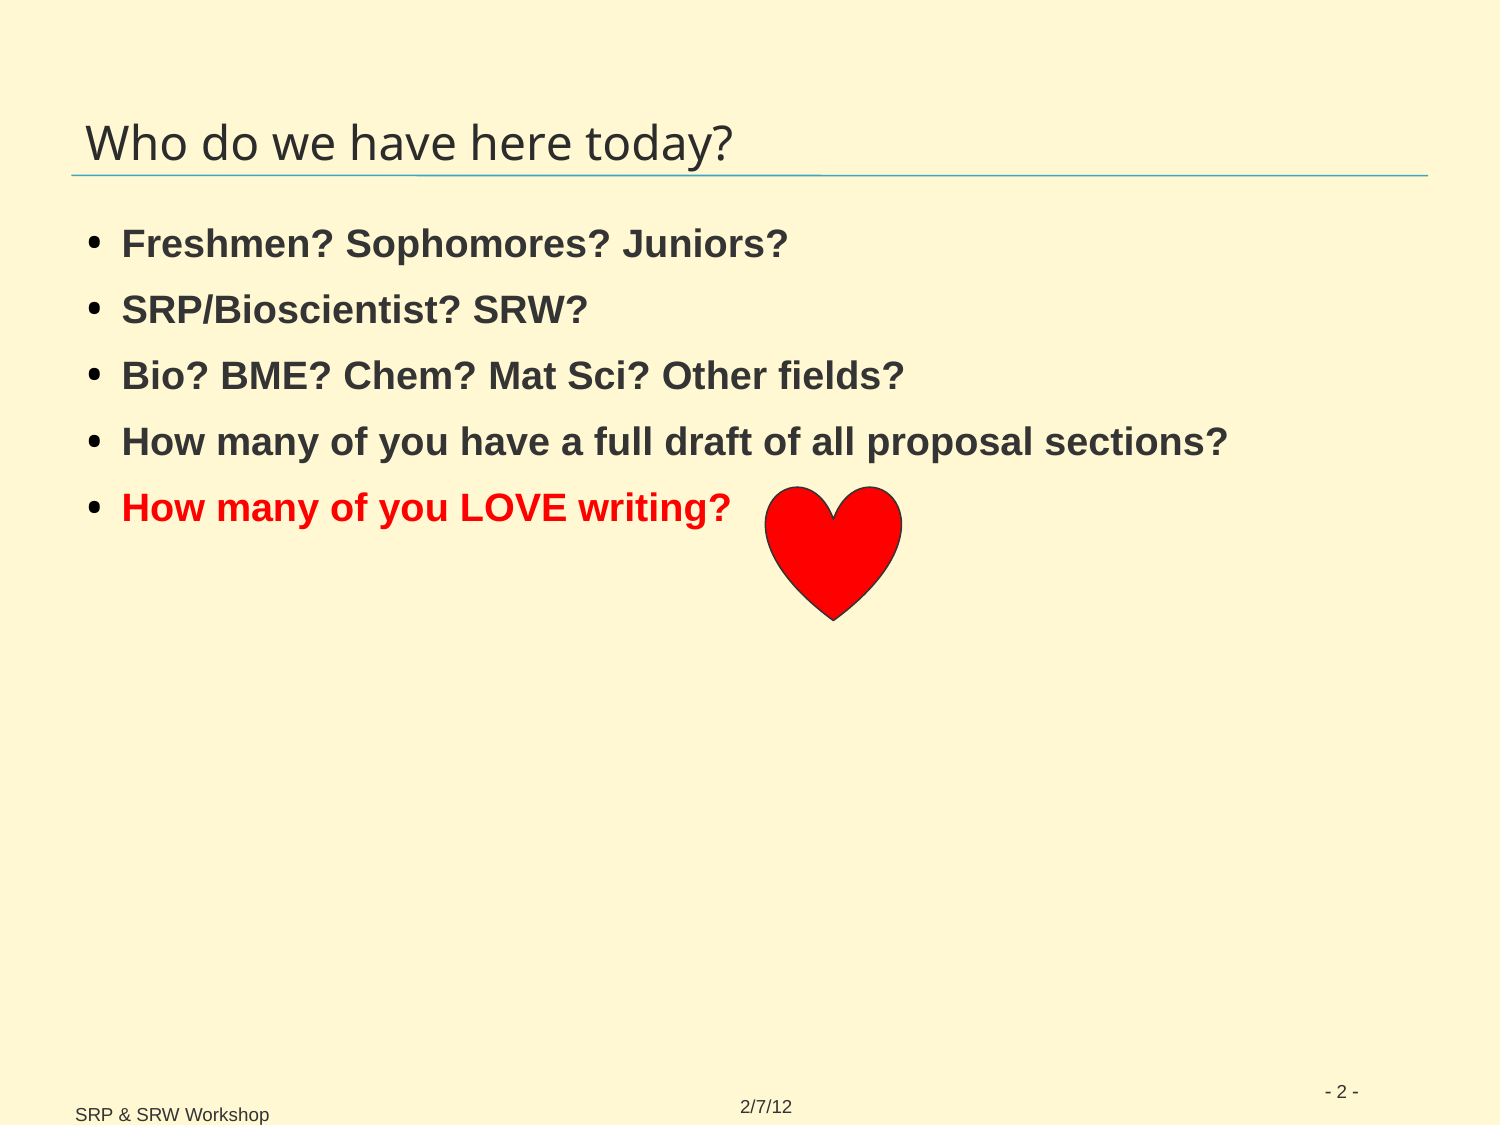

# Who do we have here today?
Freshmen? Sophomores? Juniors?
SRP/Bioscientist? SRW?
Bio? BME? Chem? Mat Sci? Other fields?
How many of you have a full draft of all proposal sections?
How many of you LOVE writing?
 2 